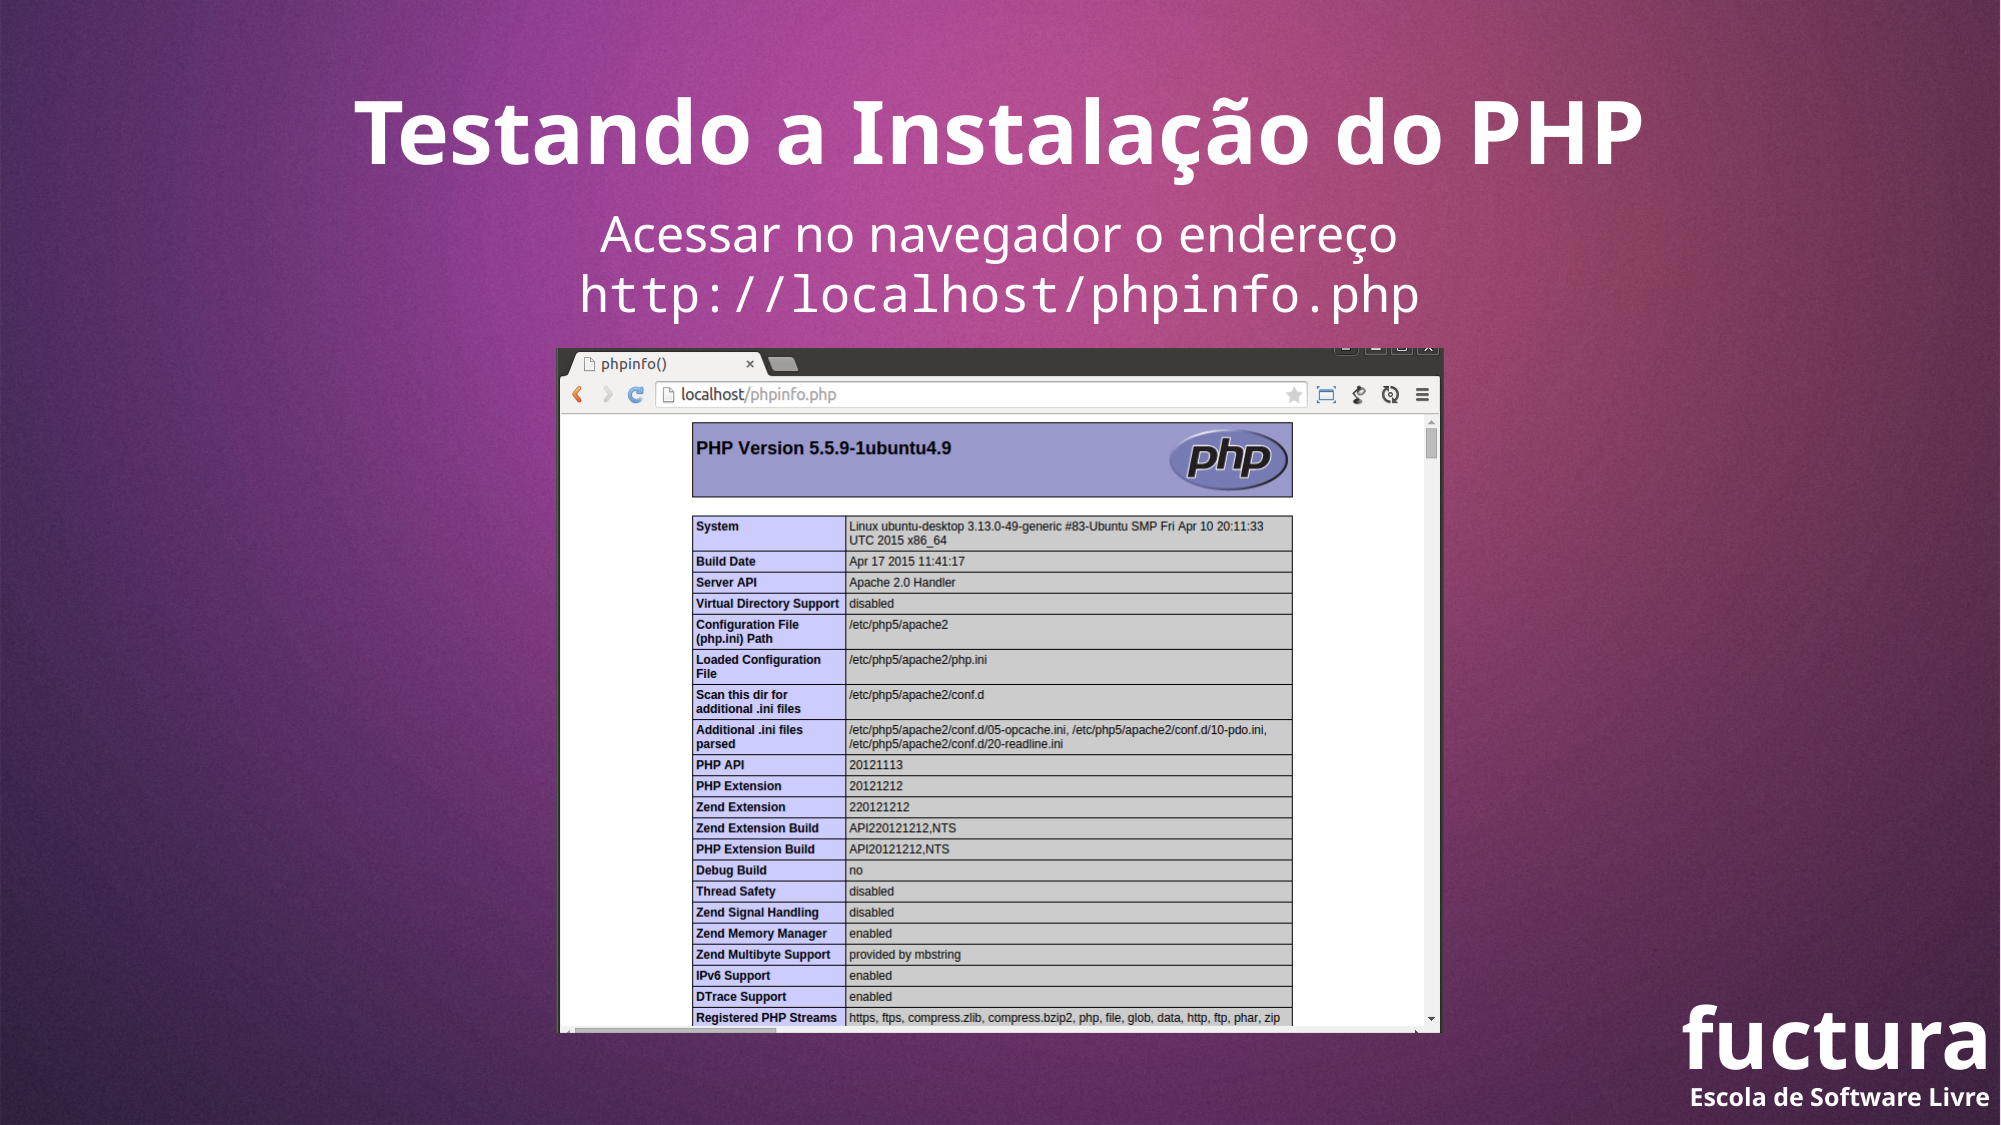

Testando a Instalação do PHP
Acessar no navegador o endereço http://localhost/phpinfo.php
fuctura
Escola de Software Livre